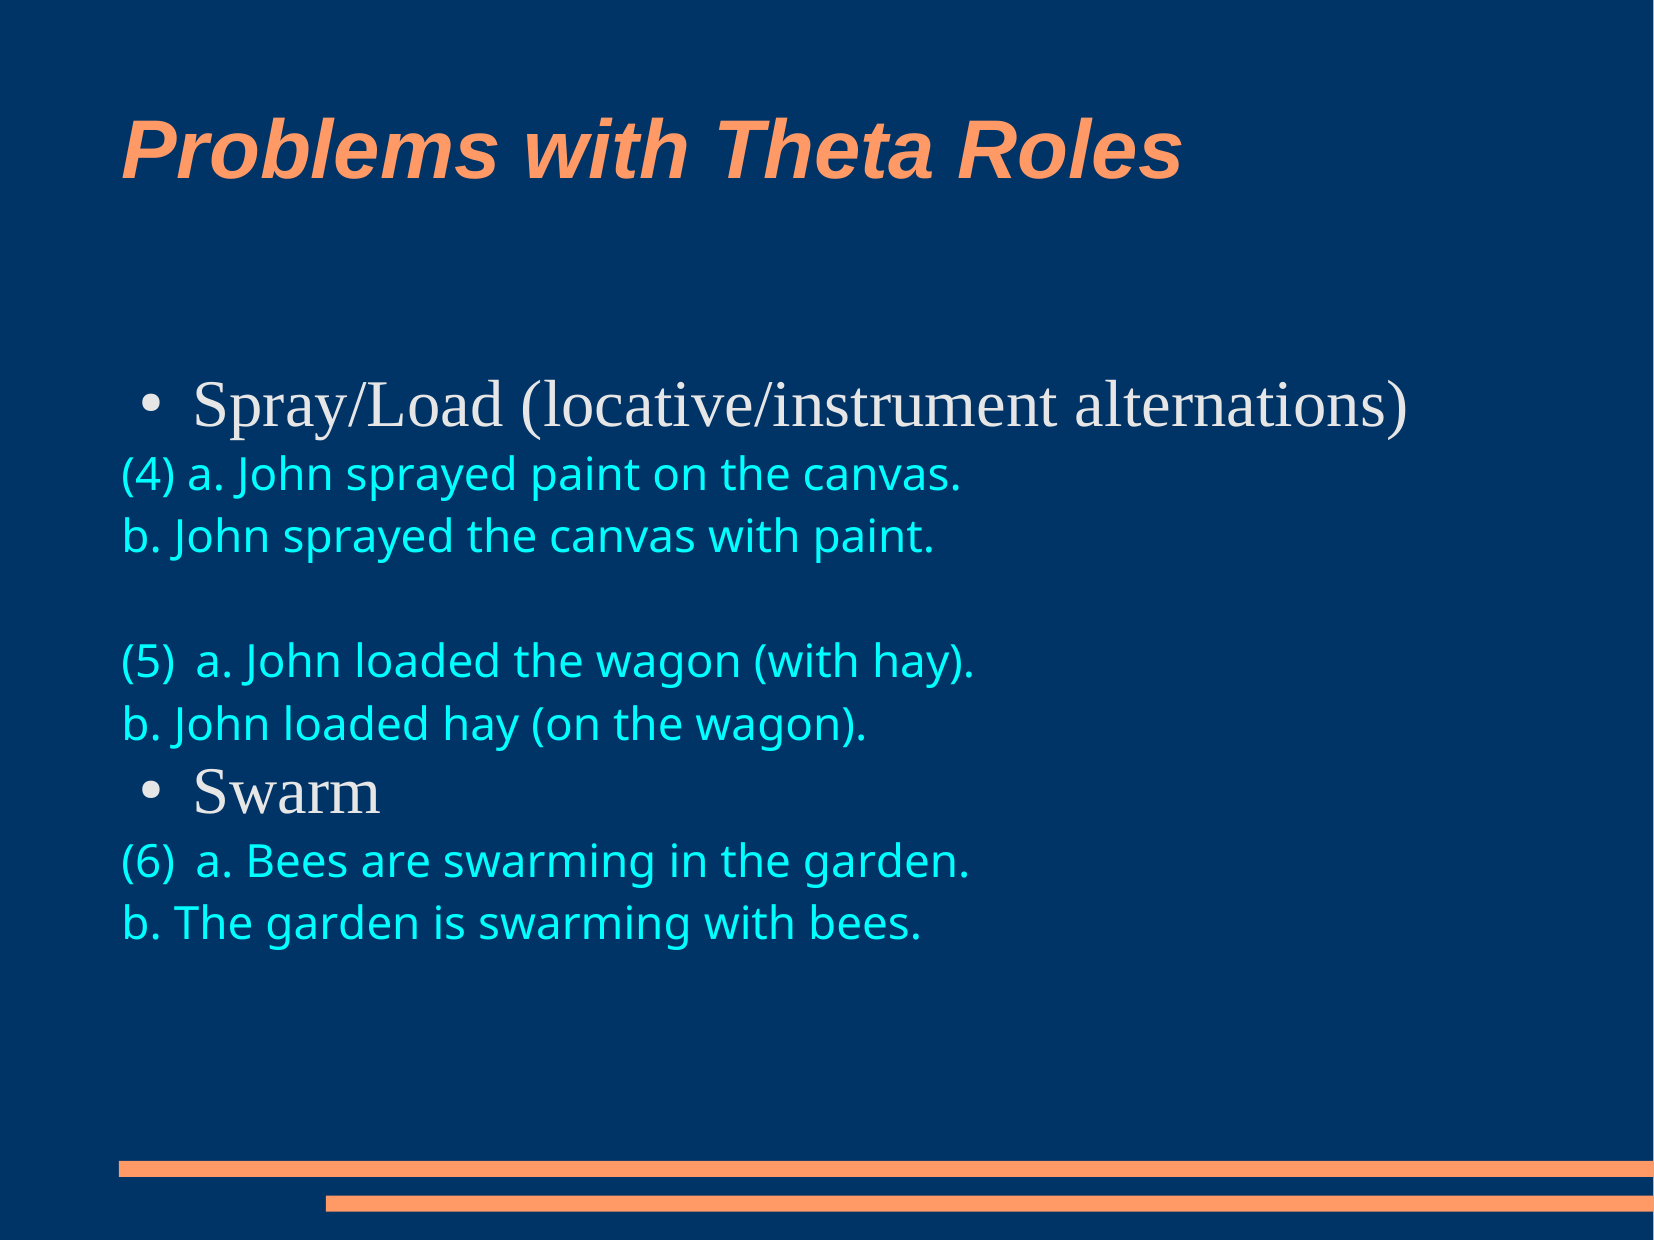

# Problems with Theta Roles
Spray/Load (locative/instrument alternations)
(4) a. John sprayed paint on the canvas.
b. John sprayed the canvas with paint.
(5)	a. John loaded the wagon (with hay).
b. John loaded hay (on the wagon).
Swarm
(6)	a. Bees are swarming in the garden.
b. The garden is swarming with bees.